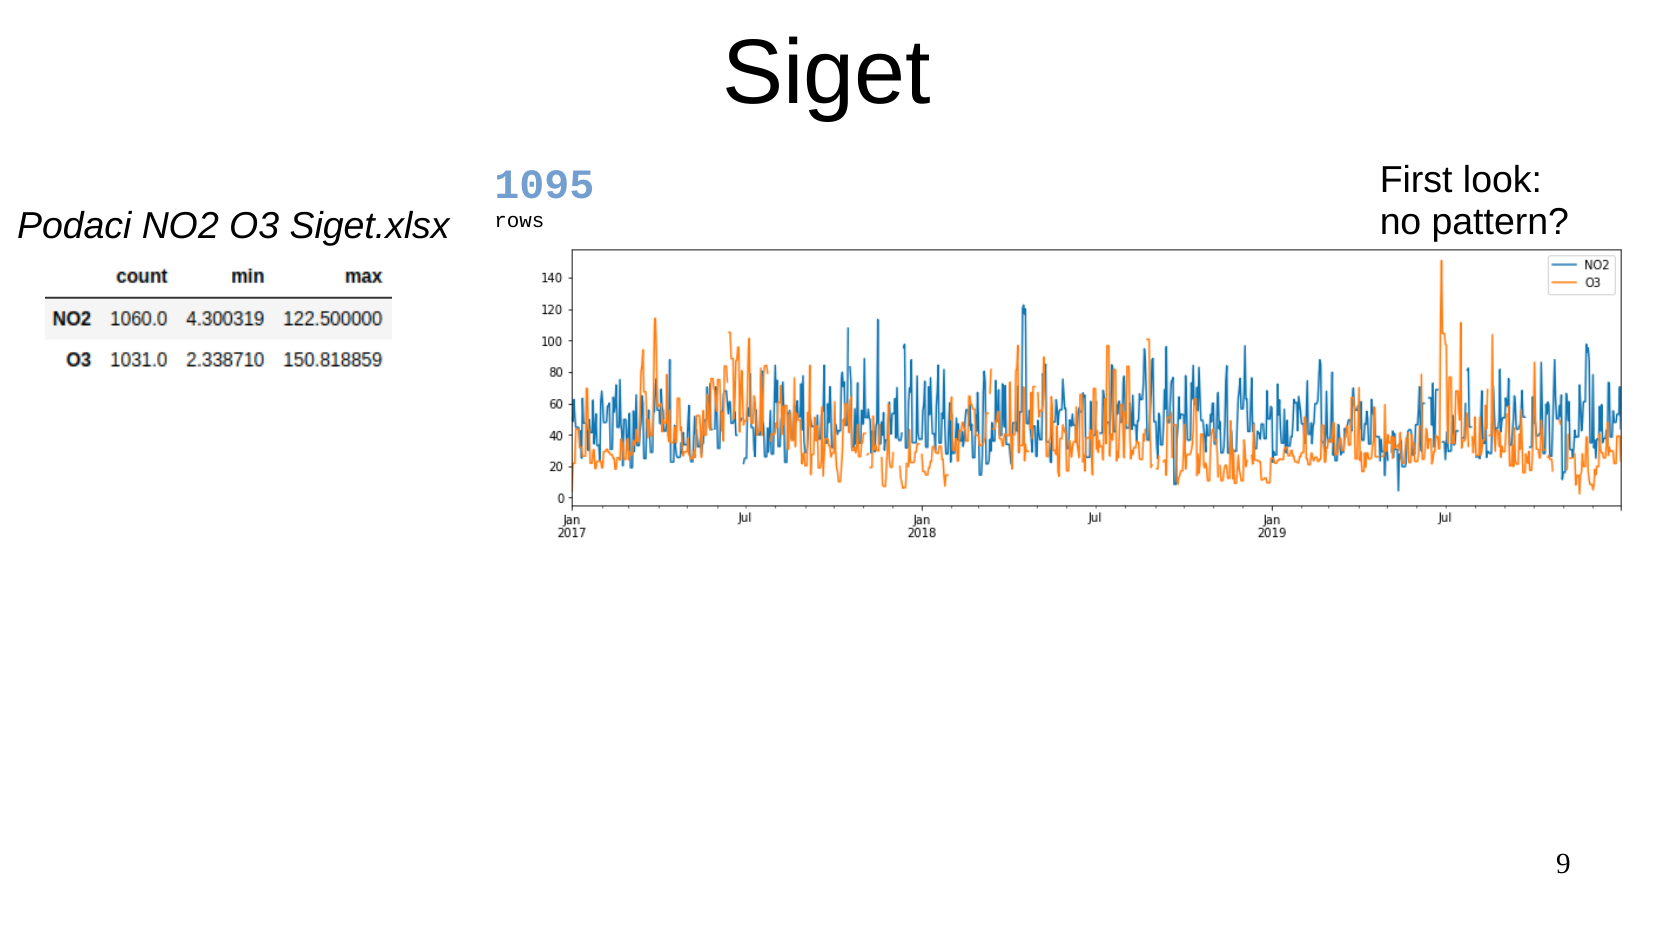

# Siget
First look: no pattern?
1095 rows
Podaci NO2 O3 Siget.xlsx
9